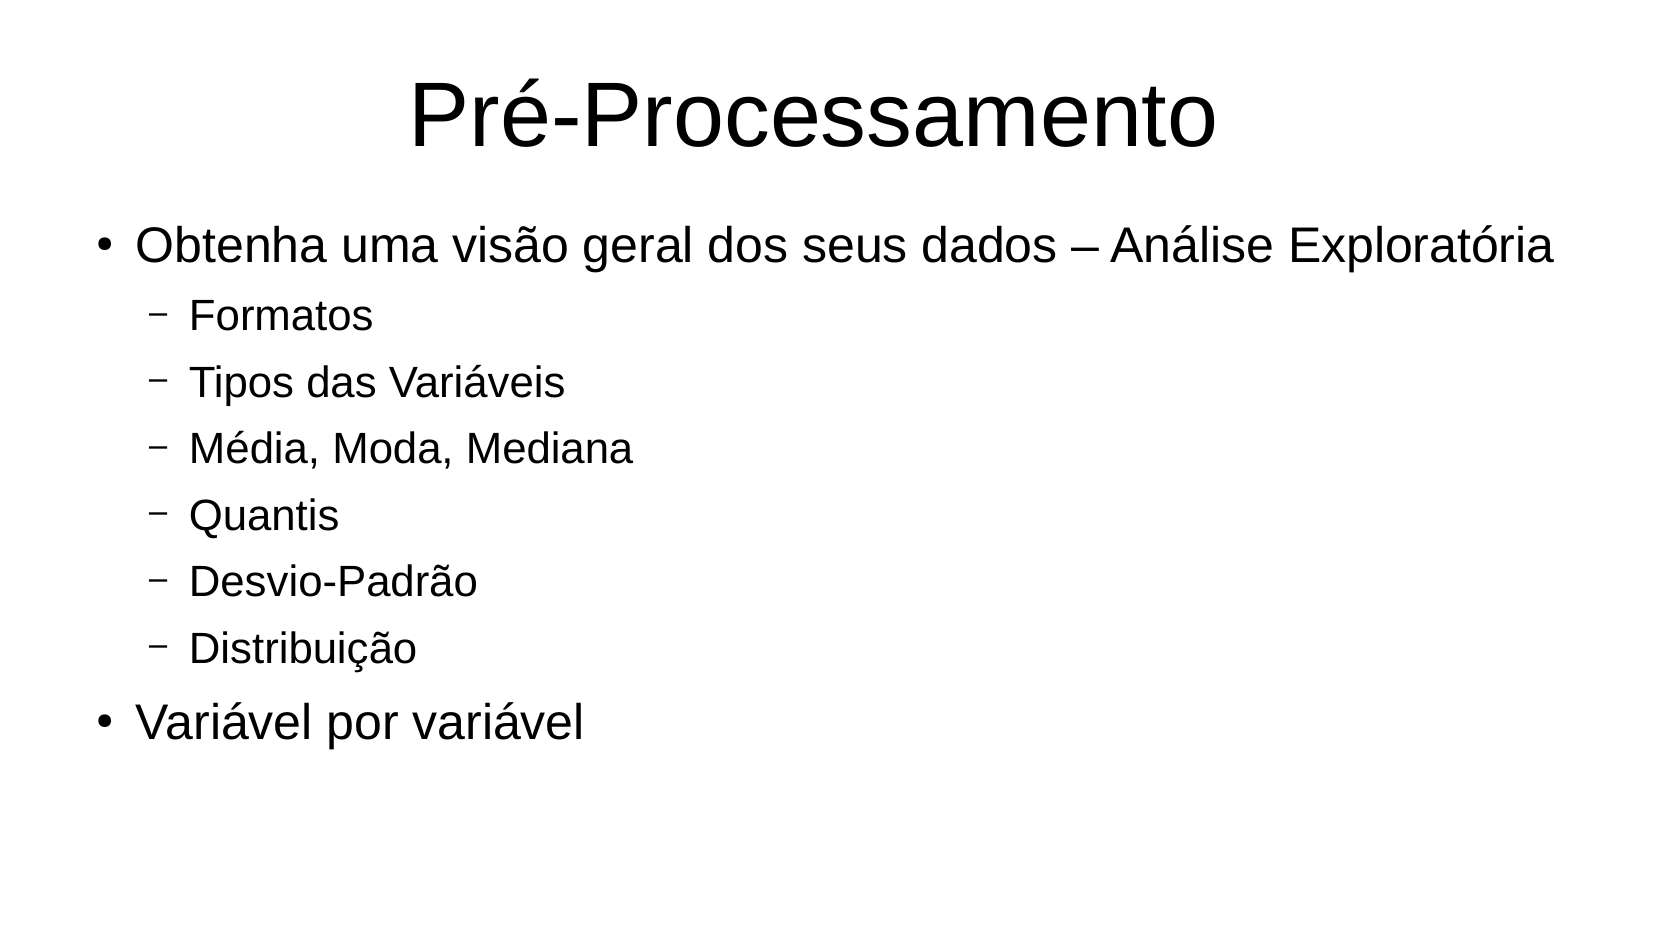

# Pré-Processamento
Obtenha uma visão geral dos seus dados – Análise Exploratória
Formatos
Tipos das Variáveis
Média, Moda, Mediana
Quantis
Desvio-Padrão
Distribuição
Variável por variável